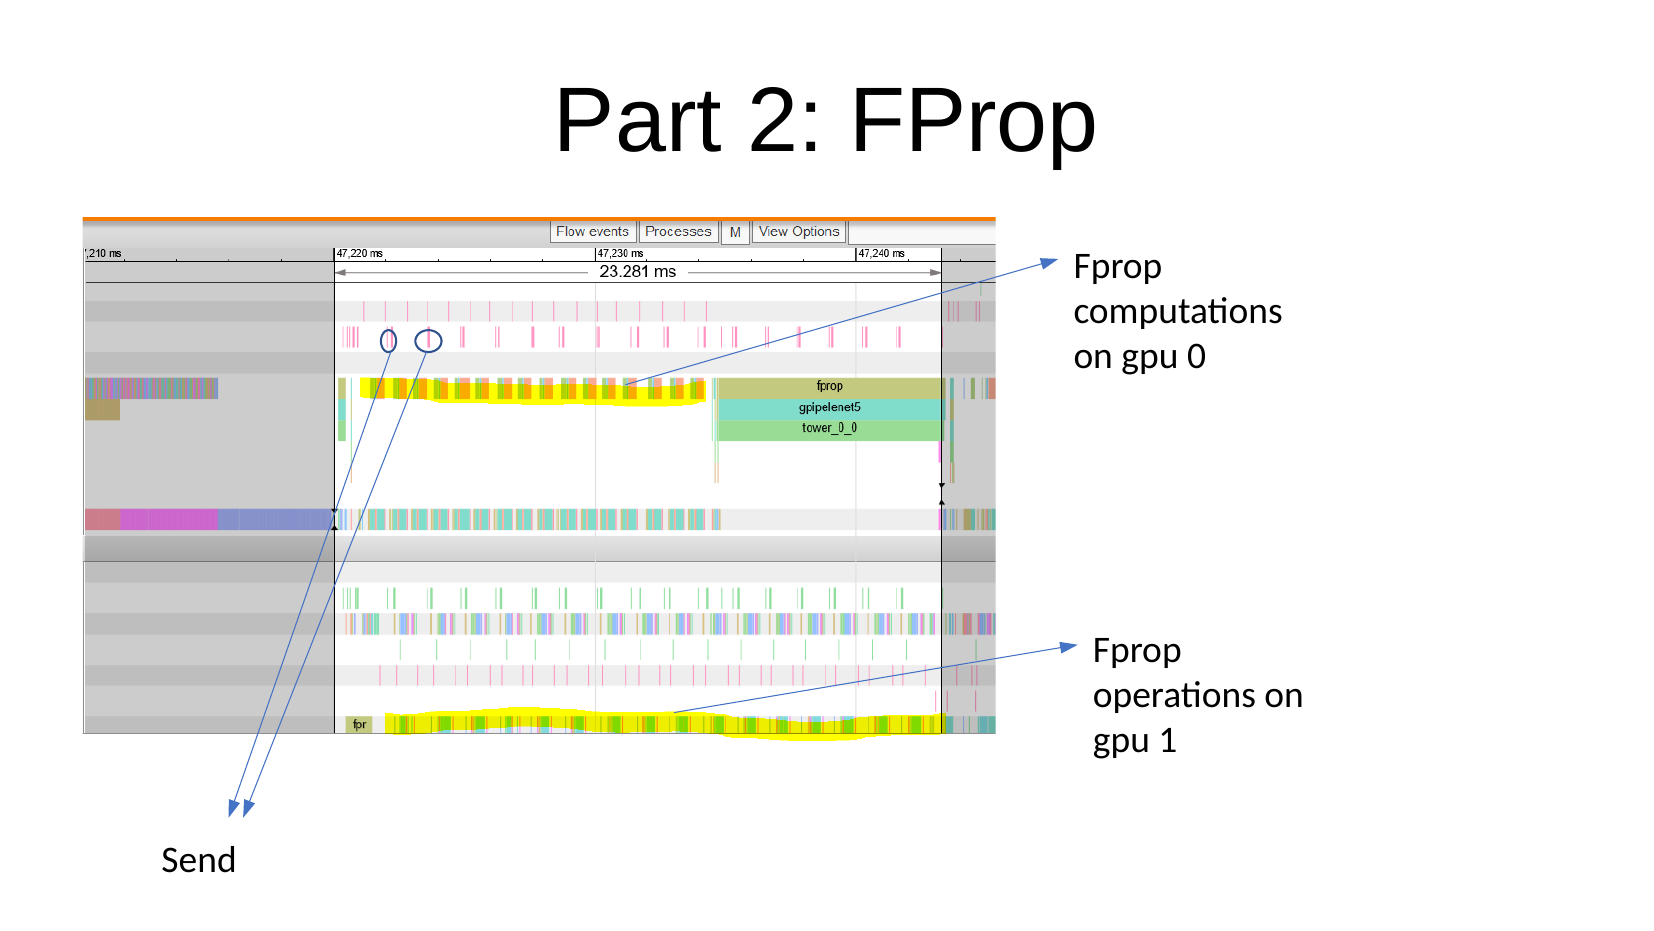

# Part 2: FProp
Fprop computations on gpu 0
Fprop operations on gpu 1
Send